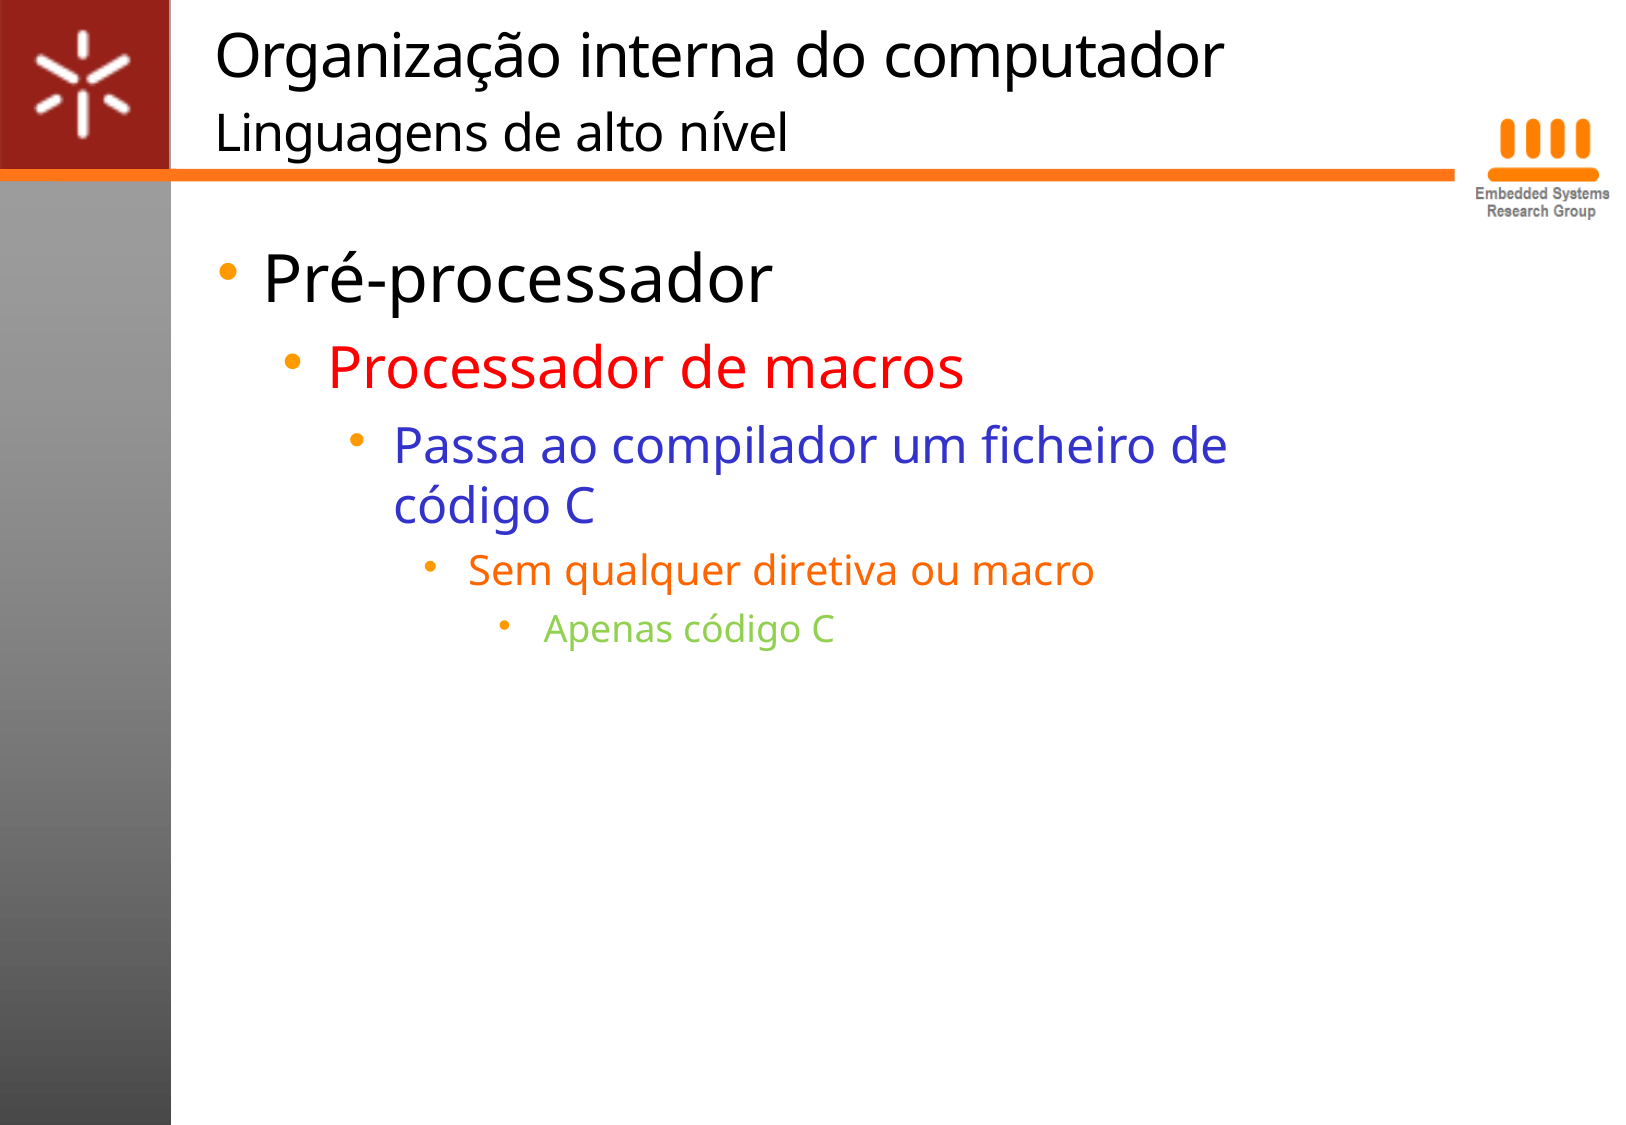

# Organização interna do computador Linguagens de alto nível
Pré-processador
Processador de macros
Passa ao compilador um ficheiro de código C
Sem qualquer diretiva ou macro
Apenas código C